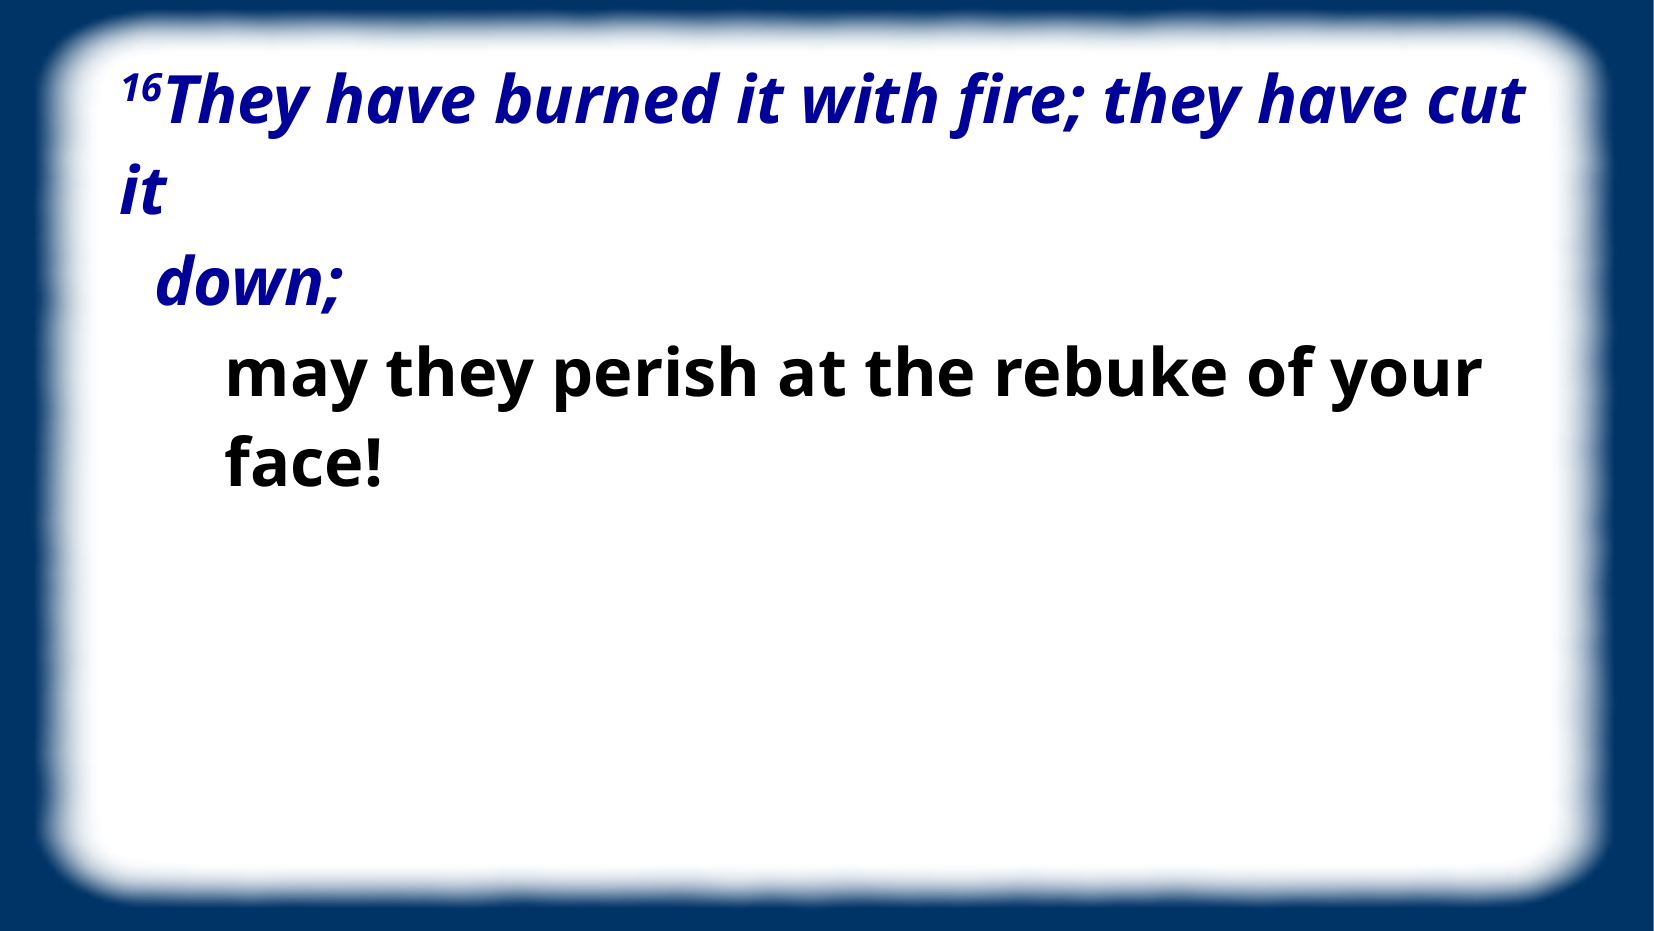

16They have burned it with fire; they have cut it
 down;
 may they perish at the rebuke of your
 face!